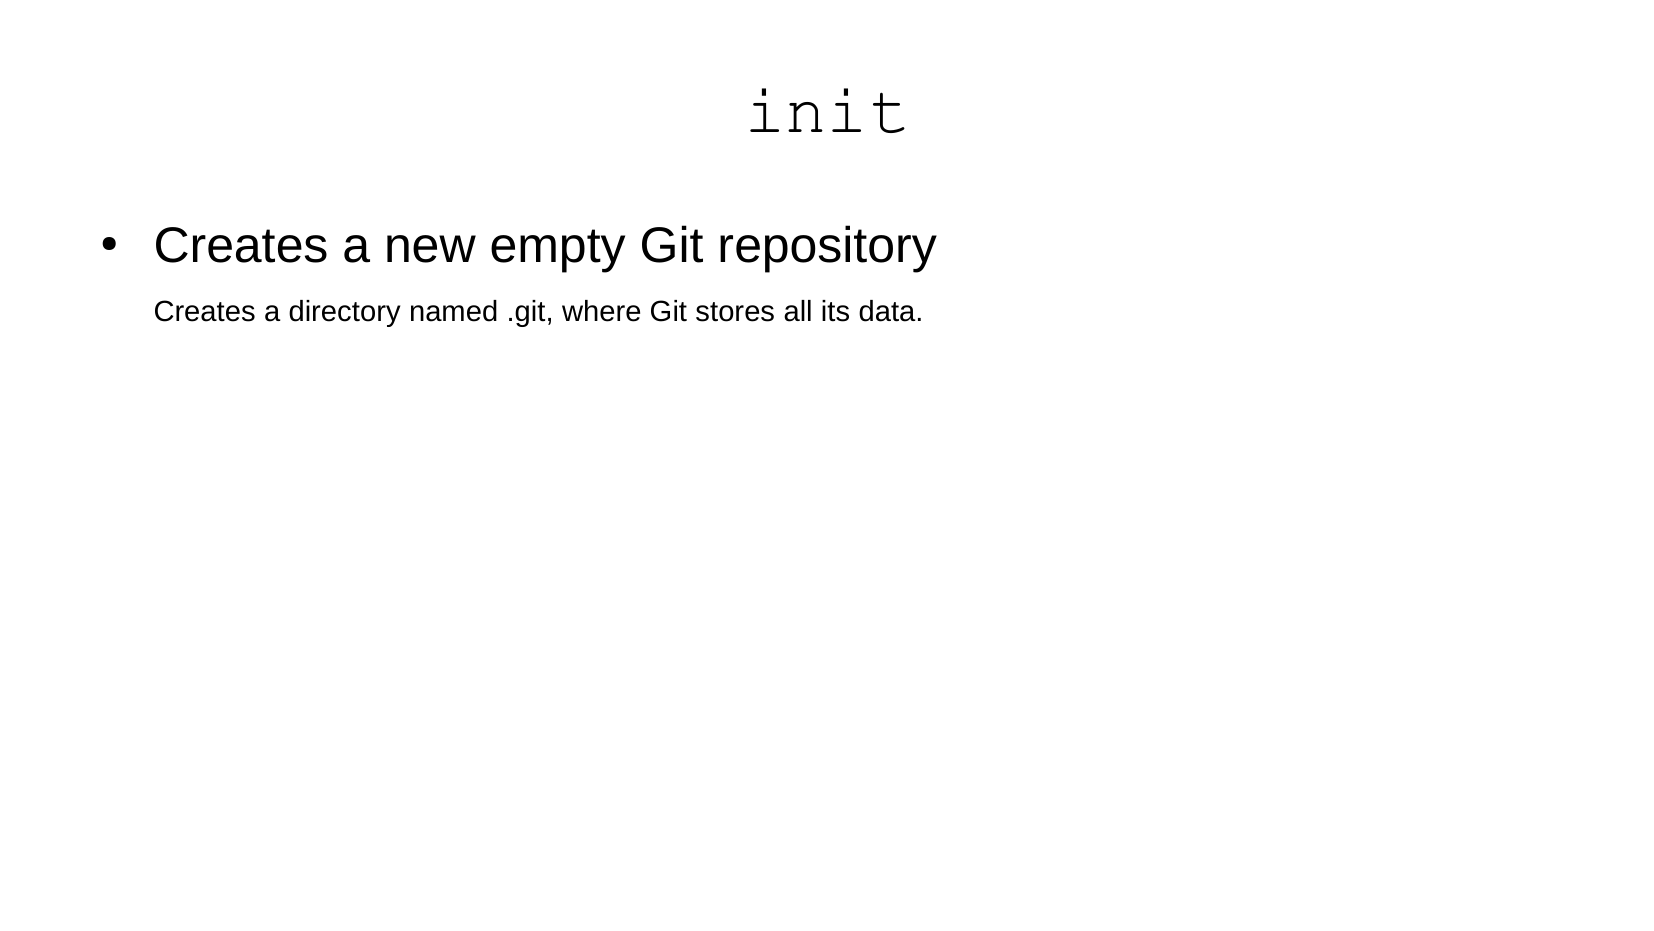

# init
Creates a new empty Git repository
Creates a directory named .git, where Git stores all its data.